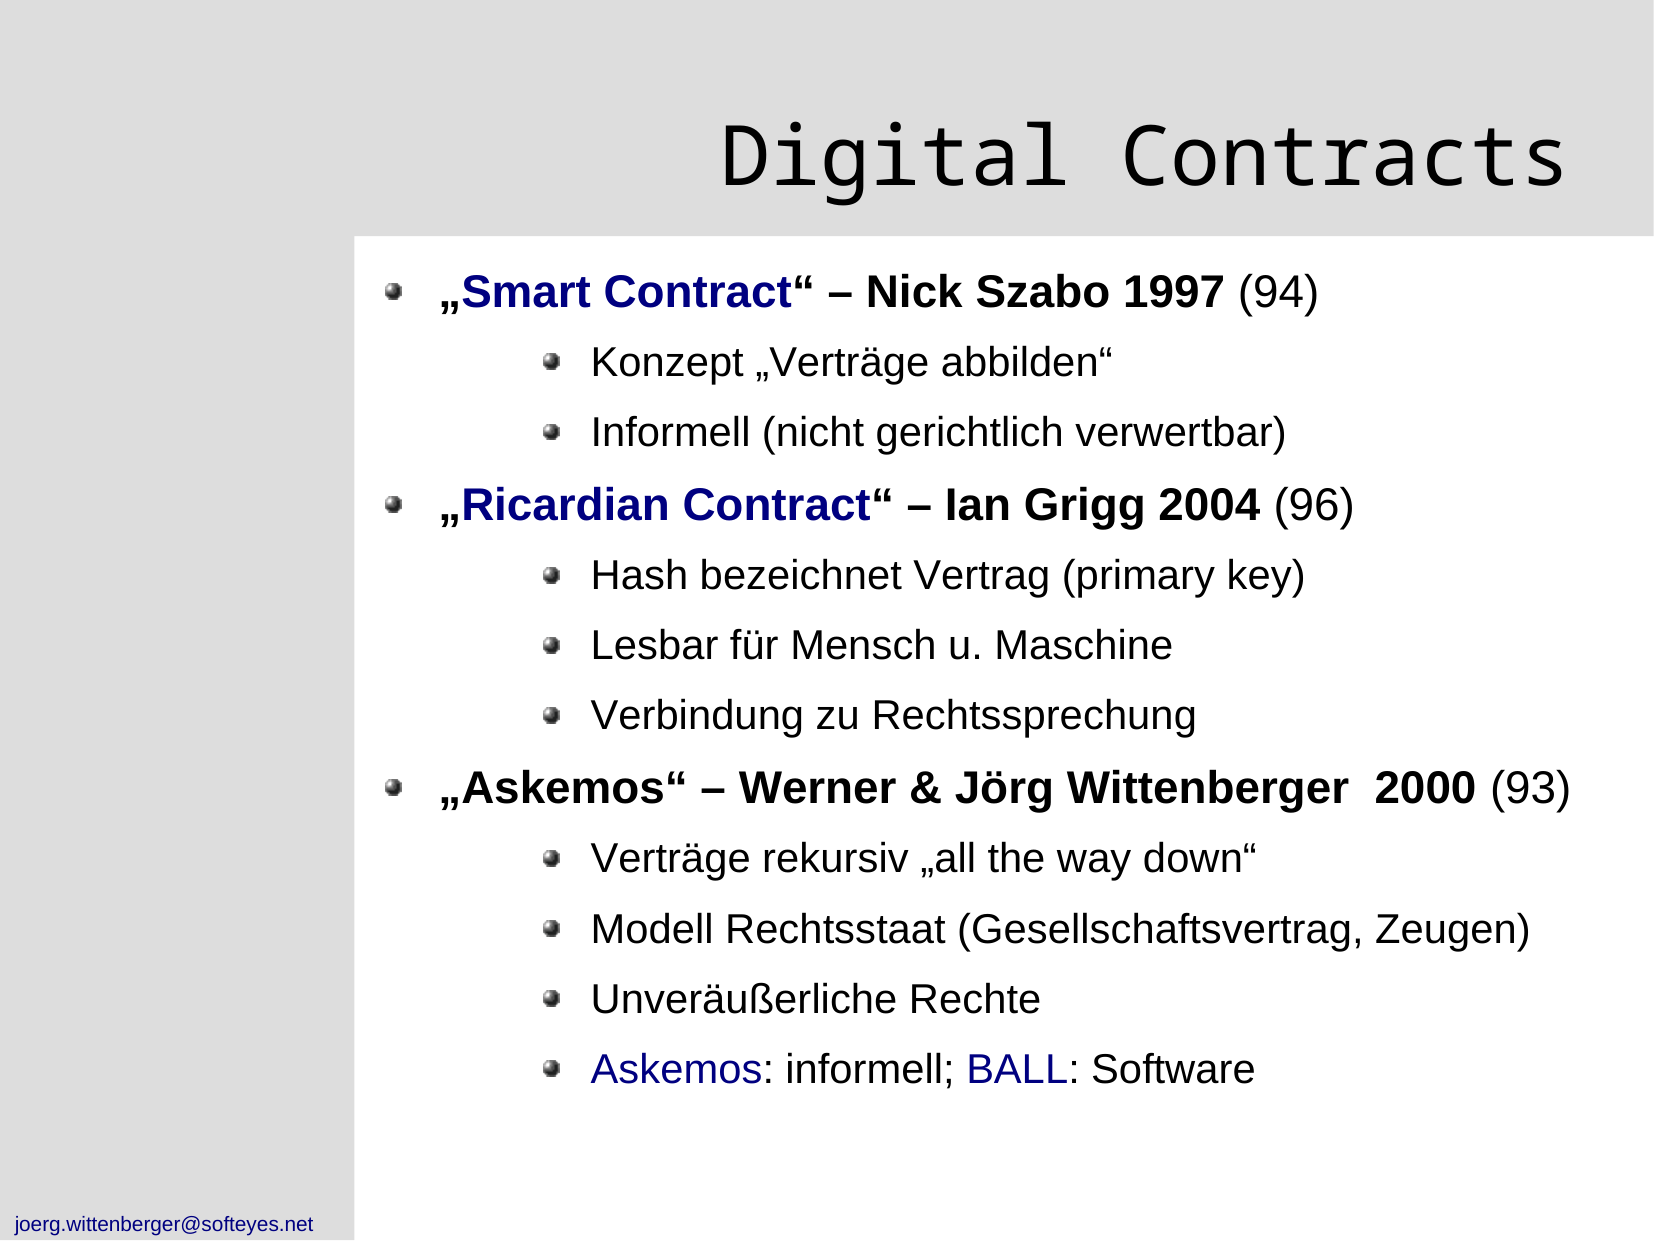

# Digital Contracts
„Smart Contract“ – Nick Szabo 1997 (94)
Konzept „Verträge abbilden“
Informell (nicht gerichtlich verwertbar)
„Ricardian Contract“ – Ian Grigg 2004 (96)
Hash bezeichnet Vertrag (primary key)
Lesbar für Mensch u. Maschine
Verbindung zu Rechtssprechung
„Askemos“ – Werner & Jörg Wittenberger 2000 (93)
Verträge rekursiv „all the way down“
Modell Rechtsstaat (Gesellschaftsvertrag, Zeugen)
Unveräußerliche Rechte
Askemos: informell; BALL: Software